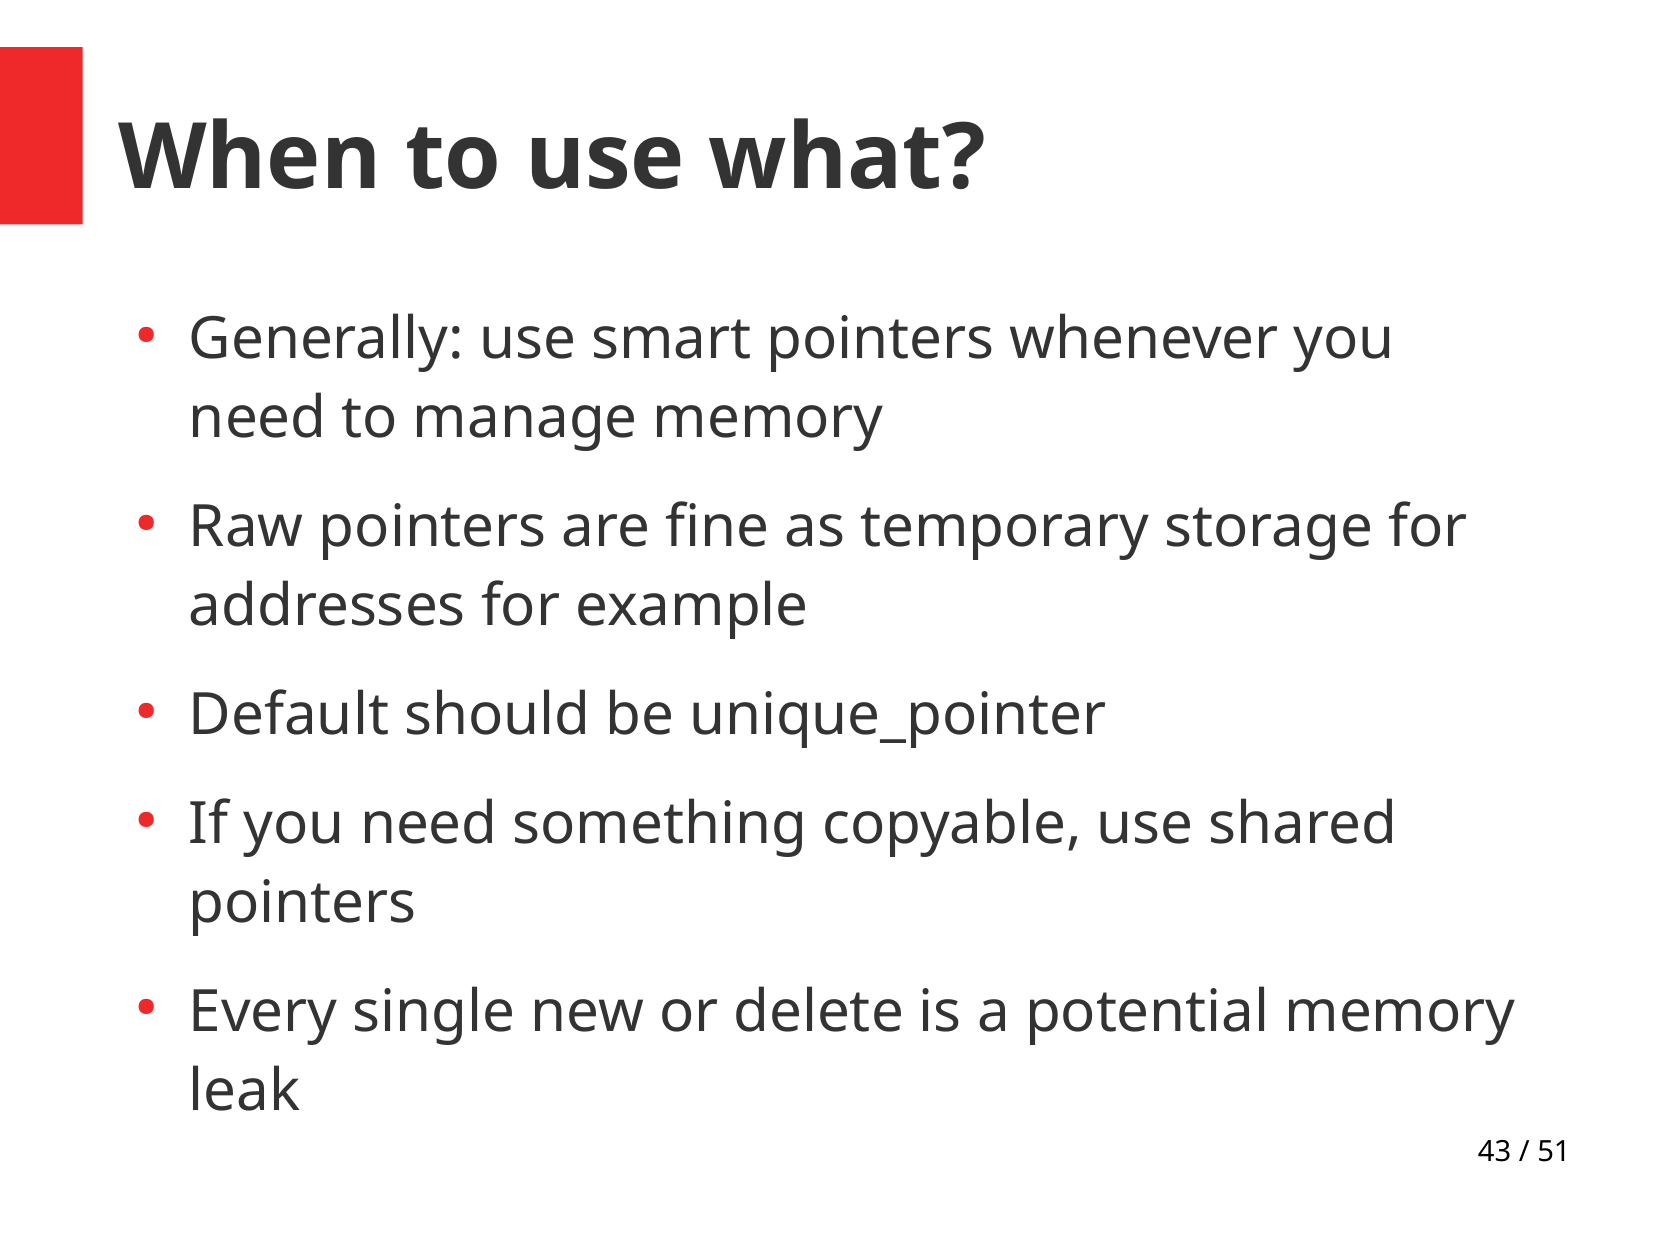

# When to use what?
Generally: use smart pointers whenever you need to manage memory
Raw pointers are fine as temporary storage for addresses for example
Default should be unique_pointer
If you need something copyable, use shared pointers
Every single new or delete is a potential memory leak
43